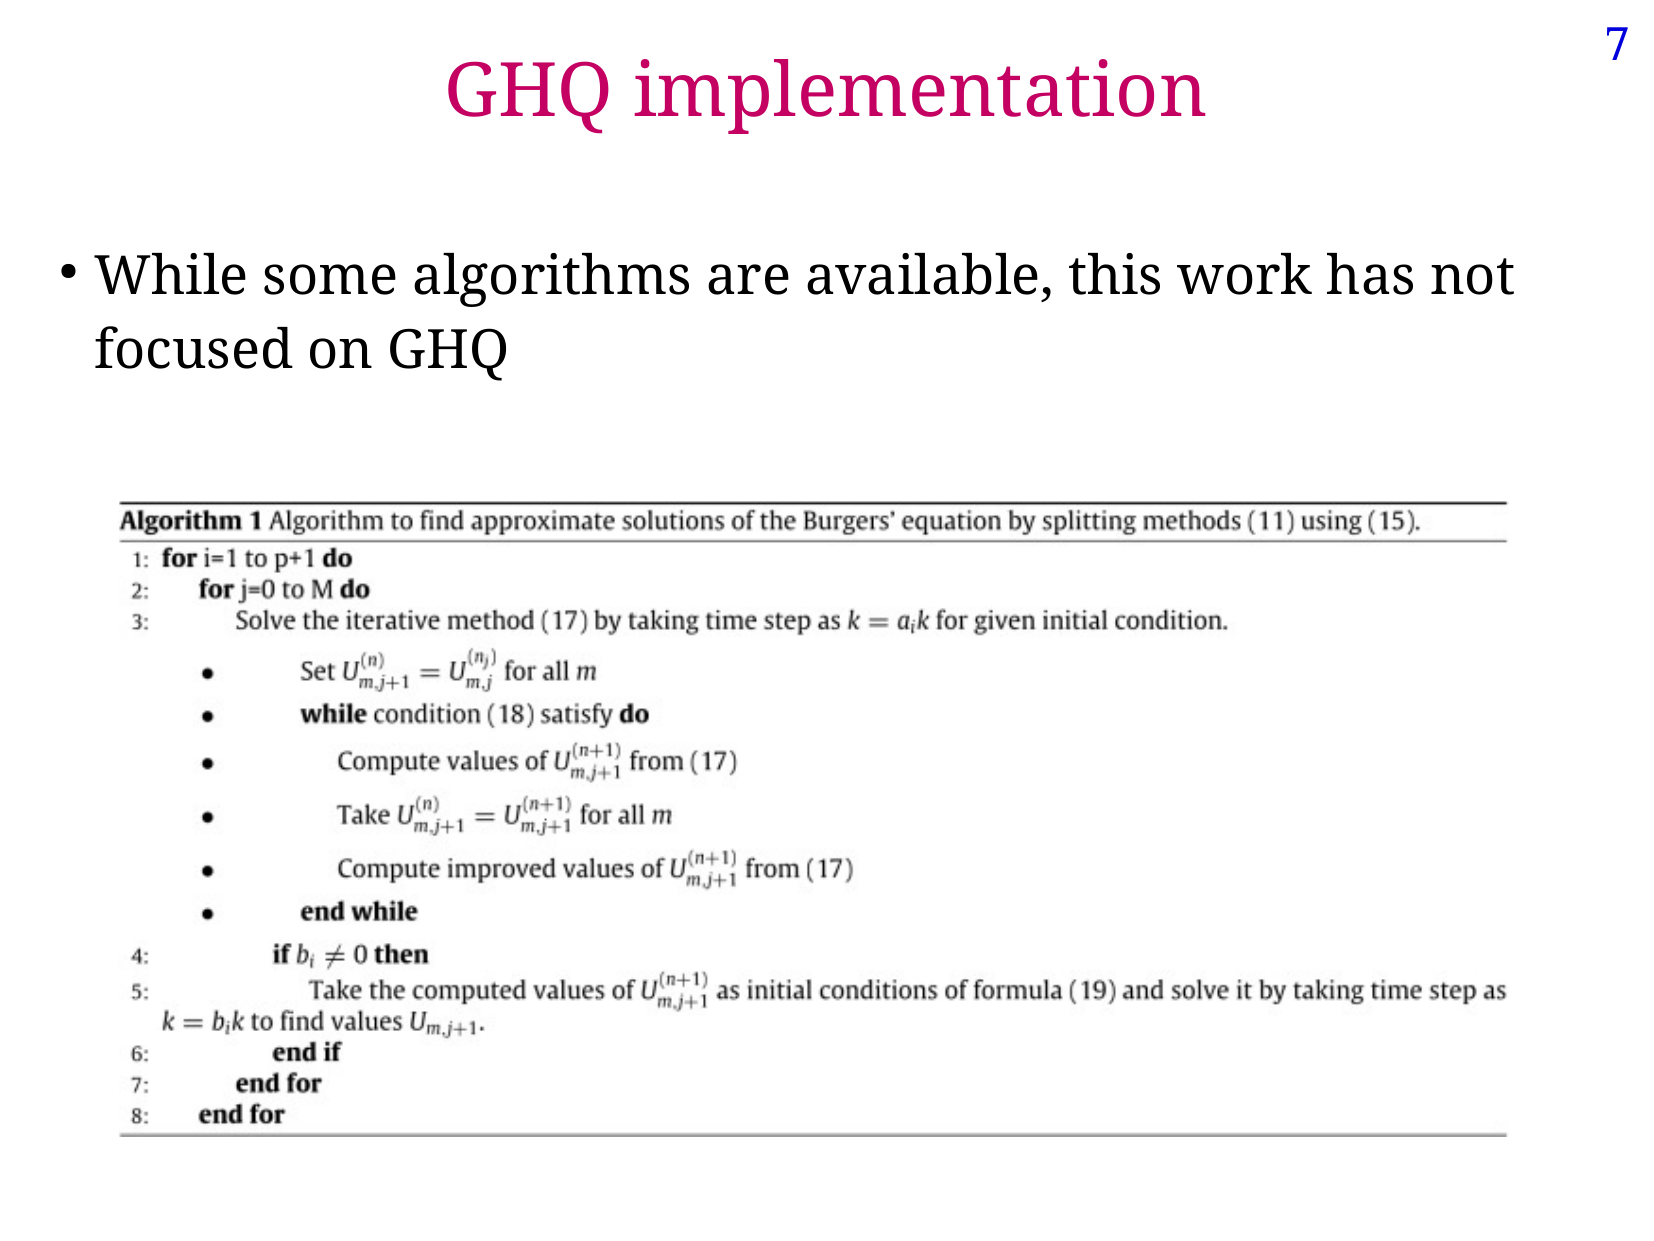

7
# GHQ implementation
While some algorithms are available, this work has not focused on GHQ